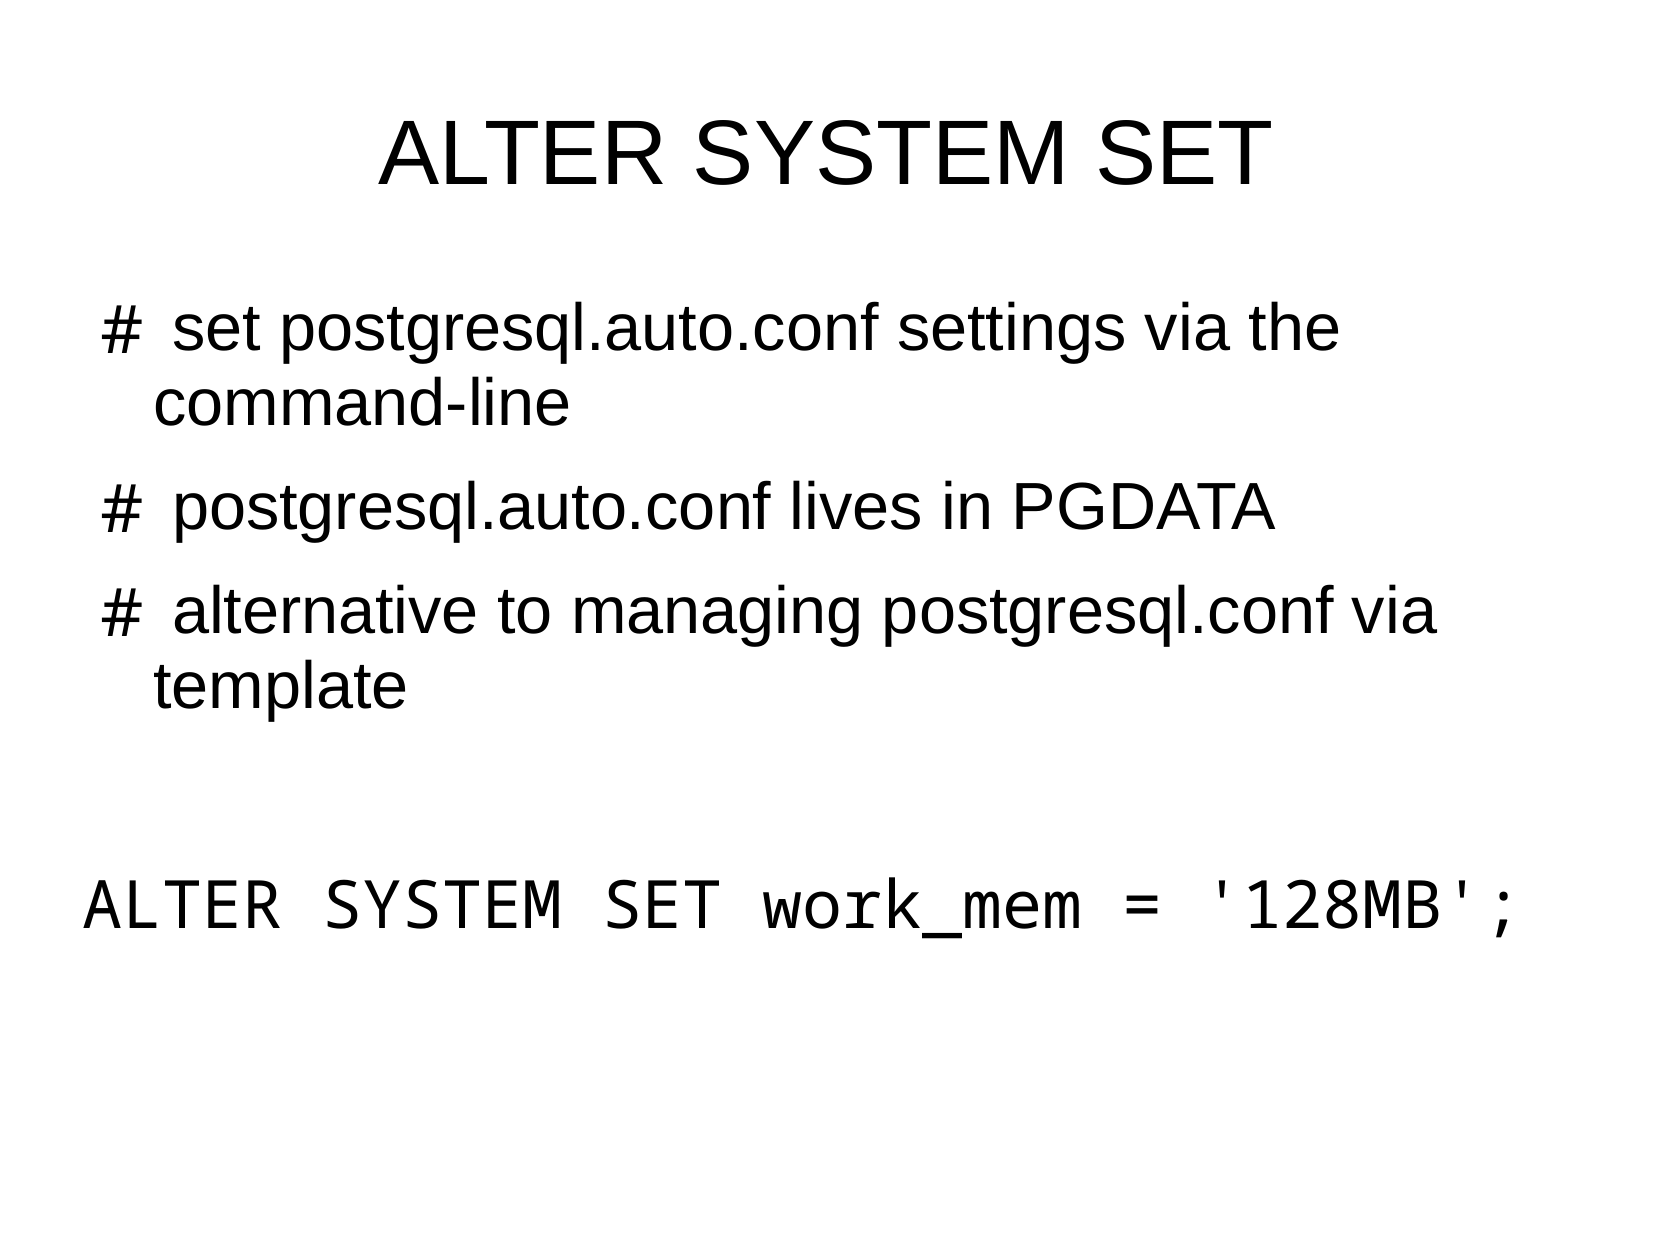

# ALTER SYSTEM SET
 set postgresql.auto.conf settings via the command-line
 postgresql.auto.conf lives in PGDATA
 alternative to managing postgresql.conf via template
ALTER SYSTEM SET work_mem = '128MB';